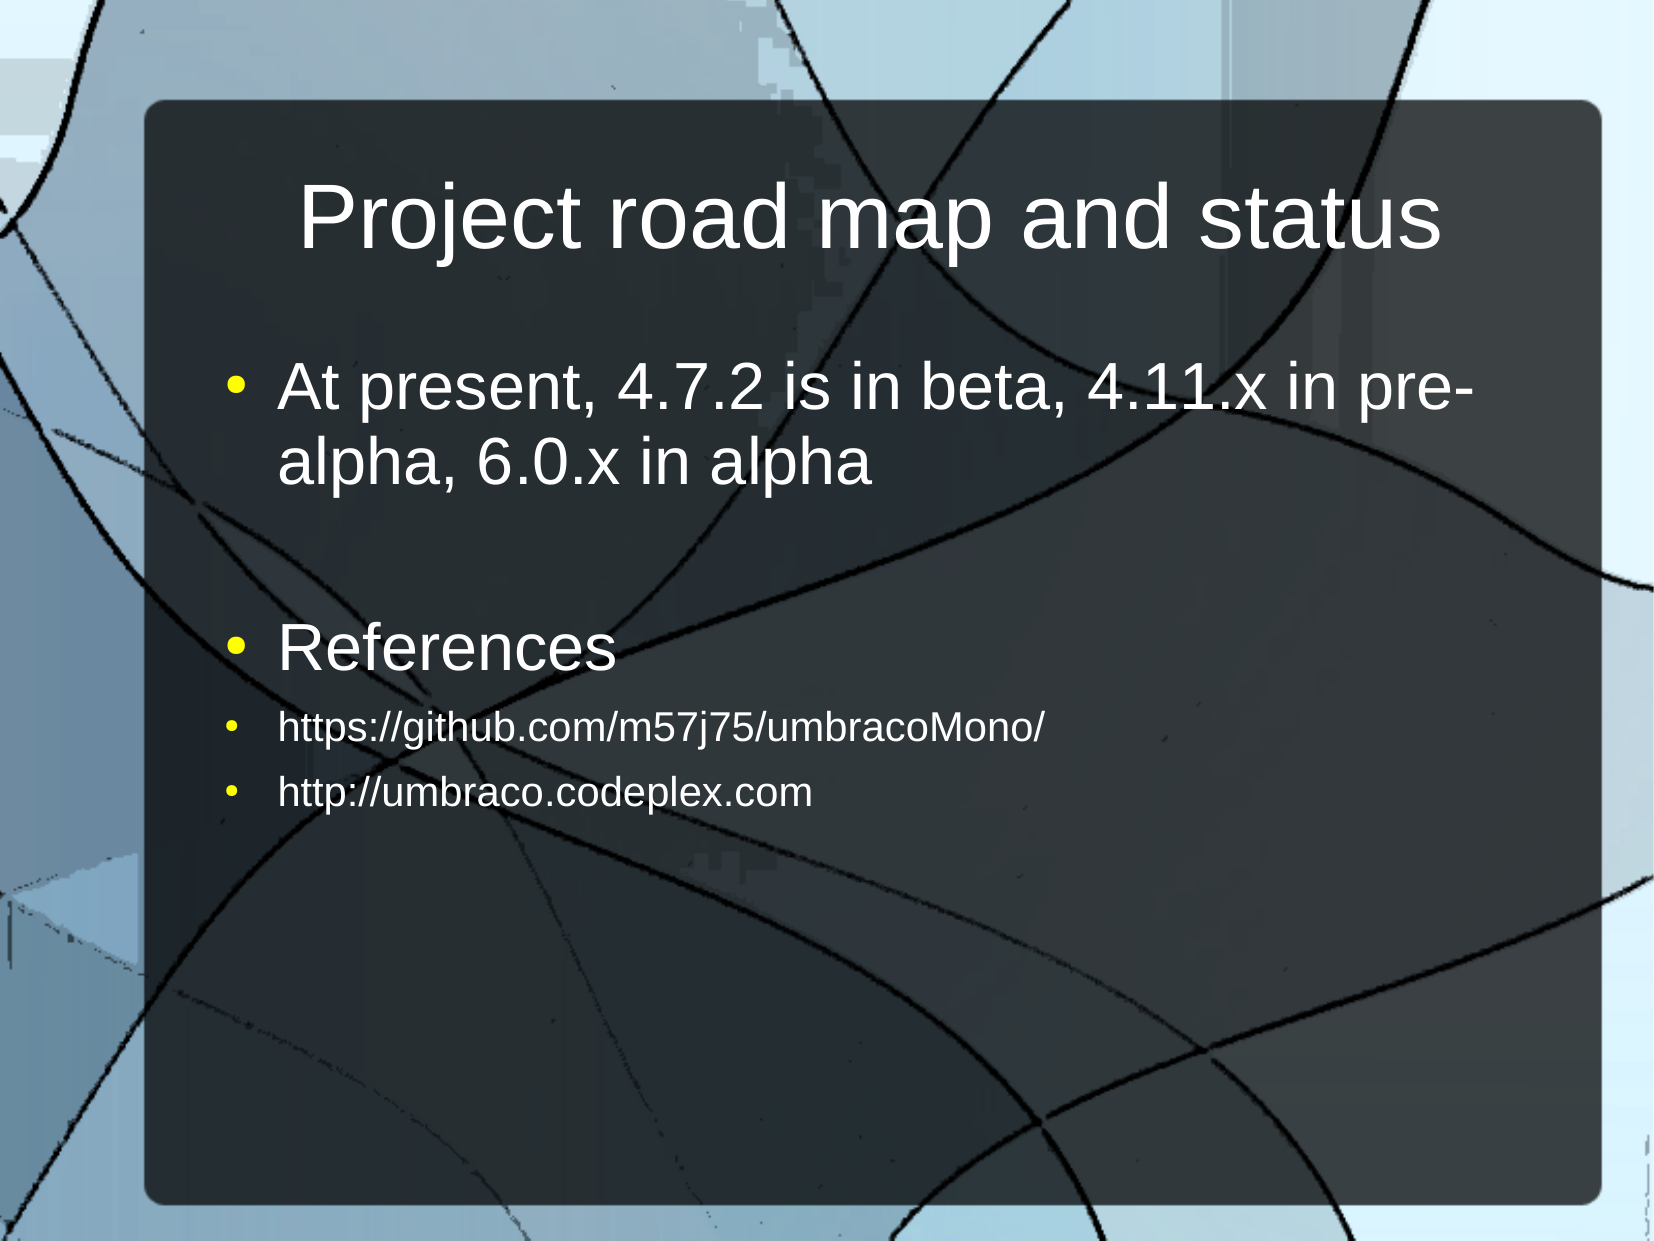

# Project road map and status
At present, 4.7.2 is in beta, 4.11.x in pre-alpha, 6.0.x in alpha
References
https://github.com/m57j75/umbracoMono/
http://umbraco.codeplex.com